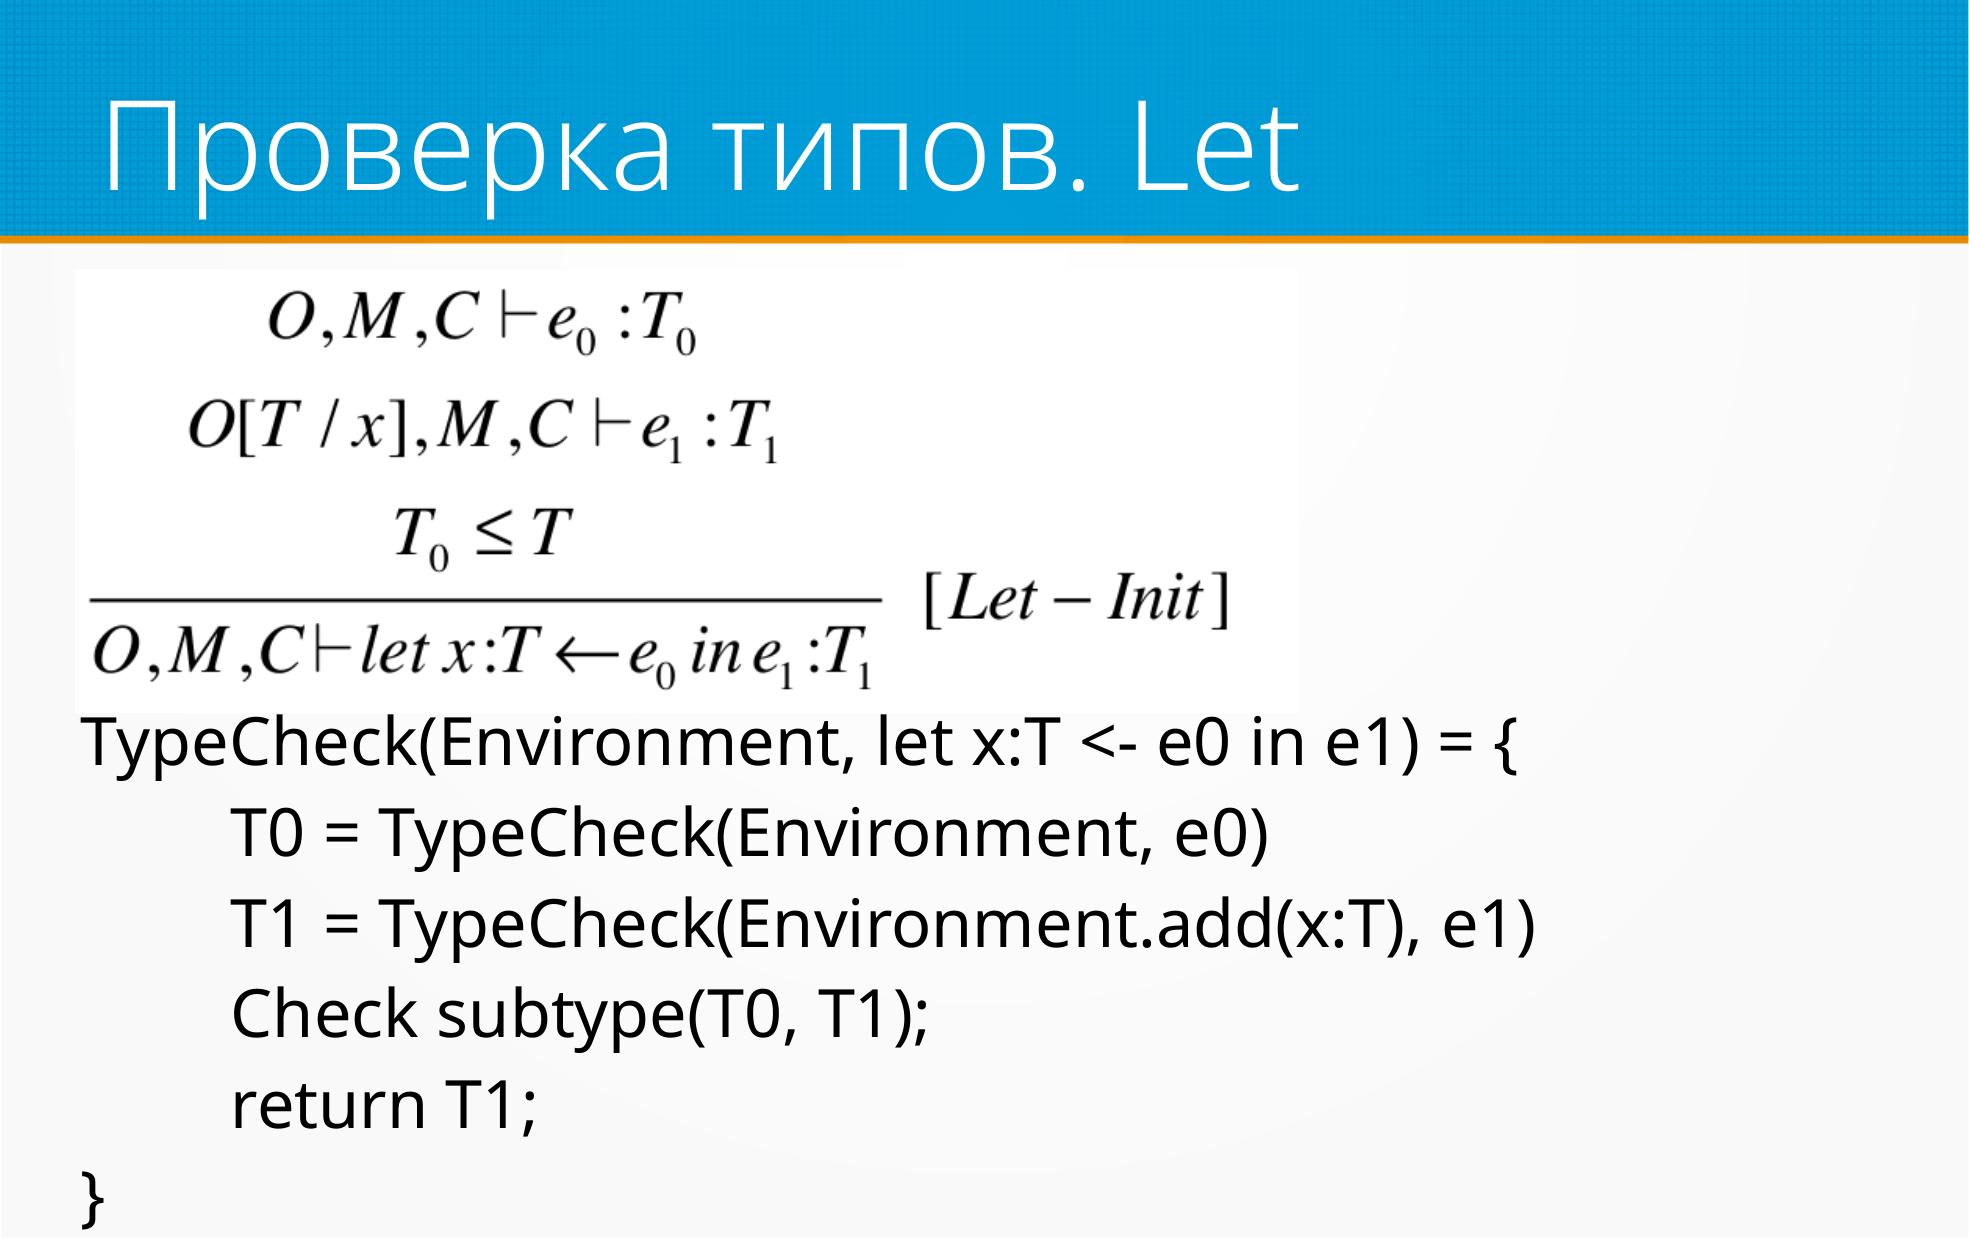

# Проверка типов. Let
TypeCheck(Environment, let x:T <- e0 in e1) = {
		T0 = TypeCheck(Environment, e0)
		T1 = TypeCheck(Environment.add(x:T), e1)
		Check subtype(T0, T1);
		return T1;
}